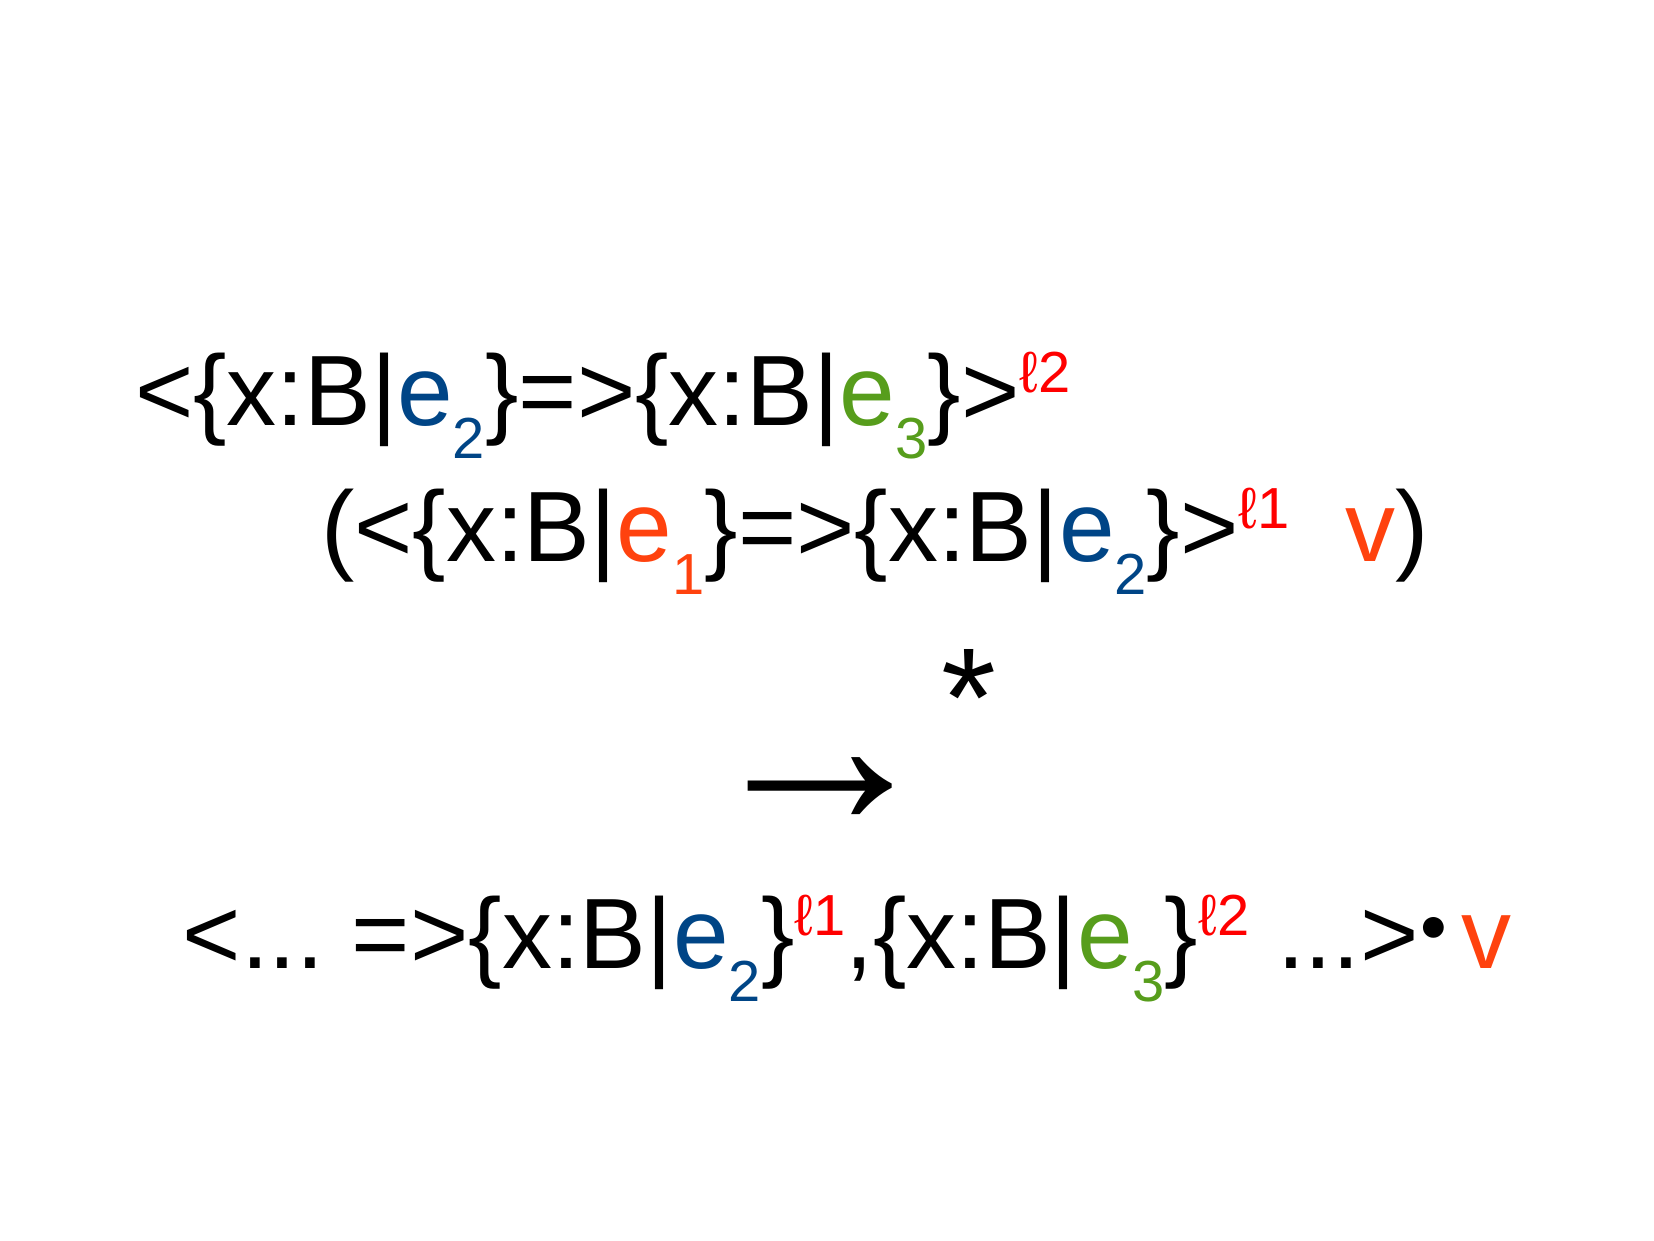

# <{x:B|e2}=>{x:B|e3}>ℓ2
 (<{x:B|e1}=>{x:B|e2}>ℓ1 v)
→*
<... =>{x:B|e2}ℓ1,{x:B|e3}ℓ2 ...>● v